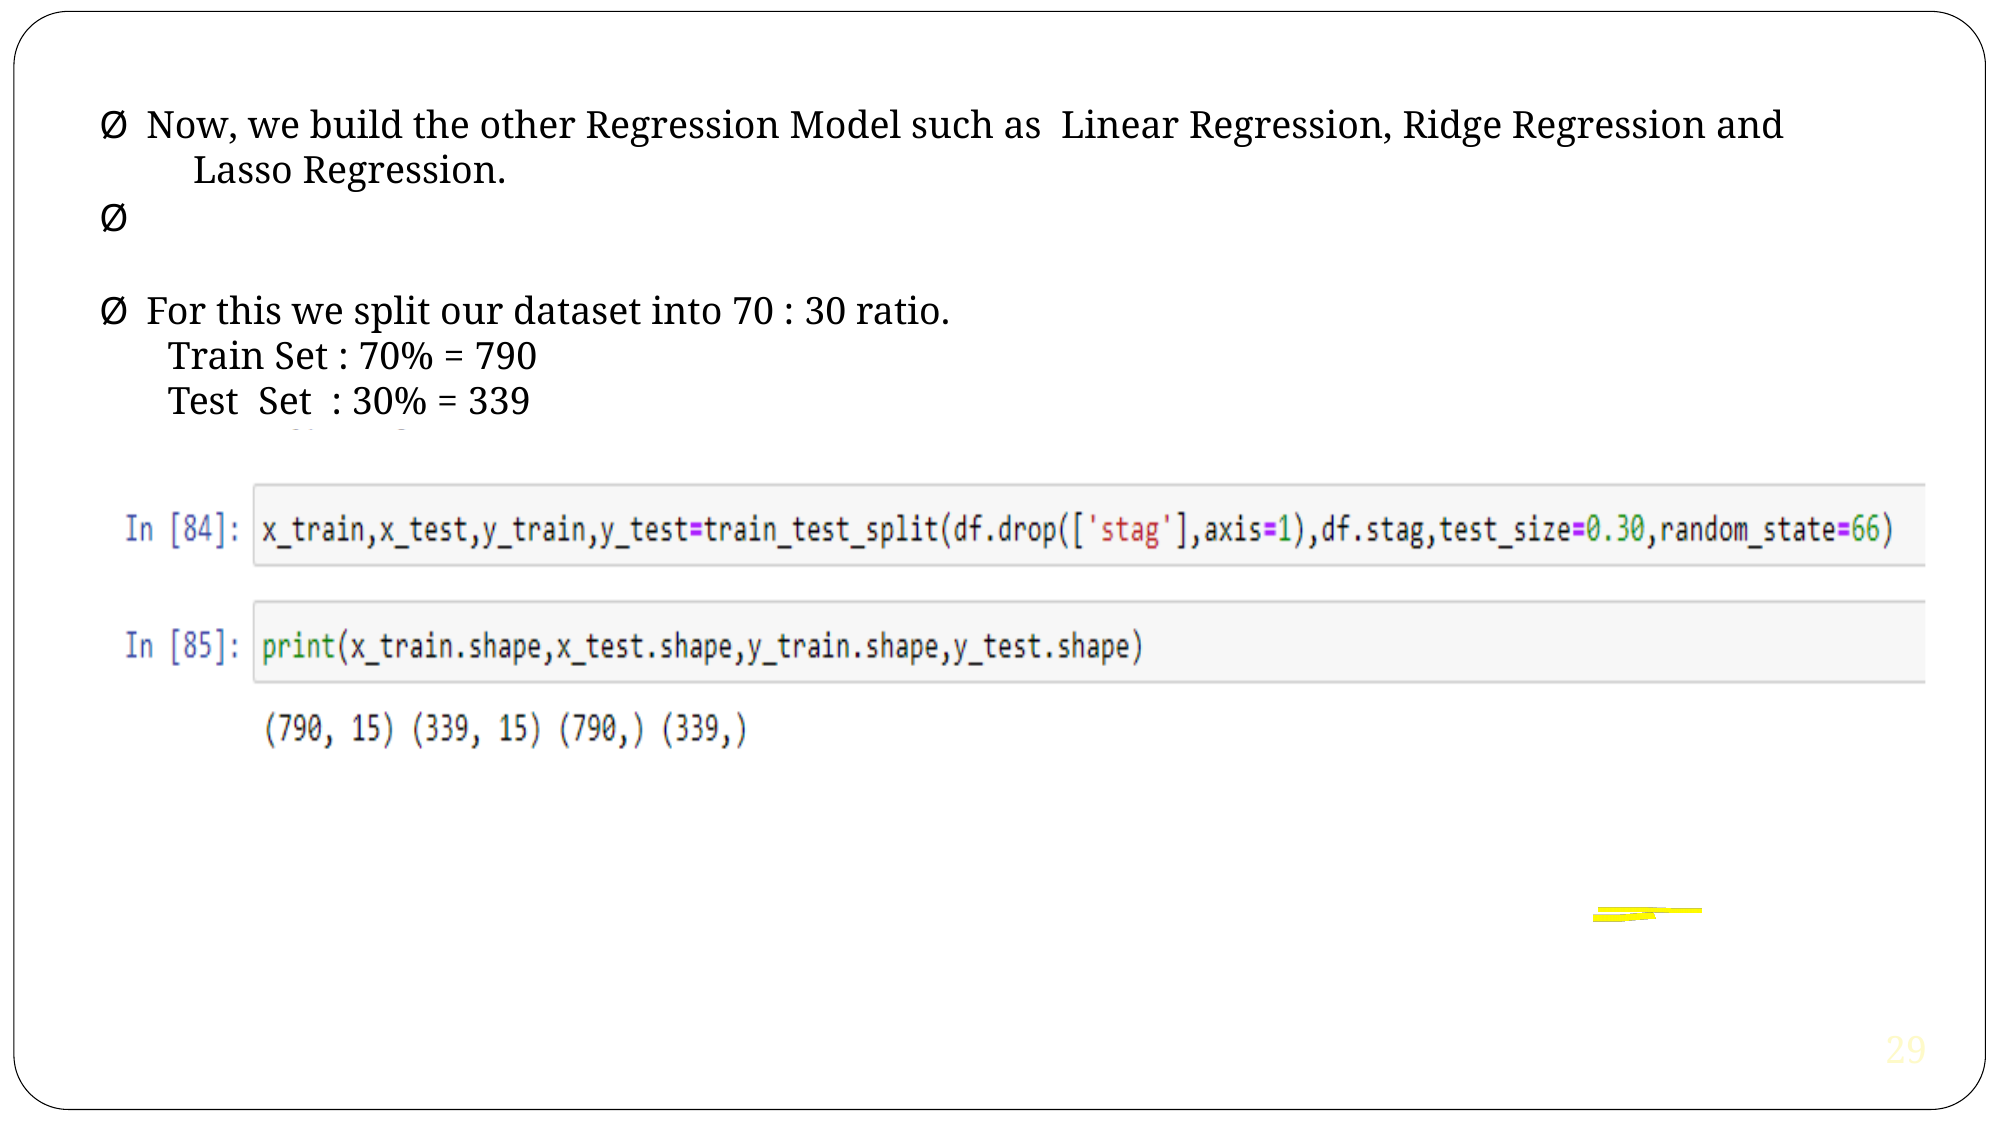

Now, we build the other Regression Model such as  Linear Regression, Ridge Regression and Lasso Regression.
For this we split our dataset into 70 : 30 ratio.
       Train Set : 70% = 790
       Test  Set  : 30% = 339